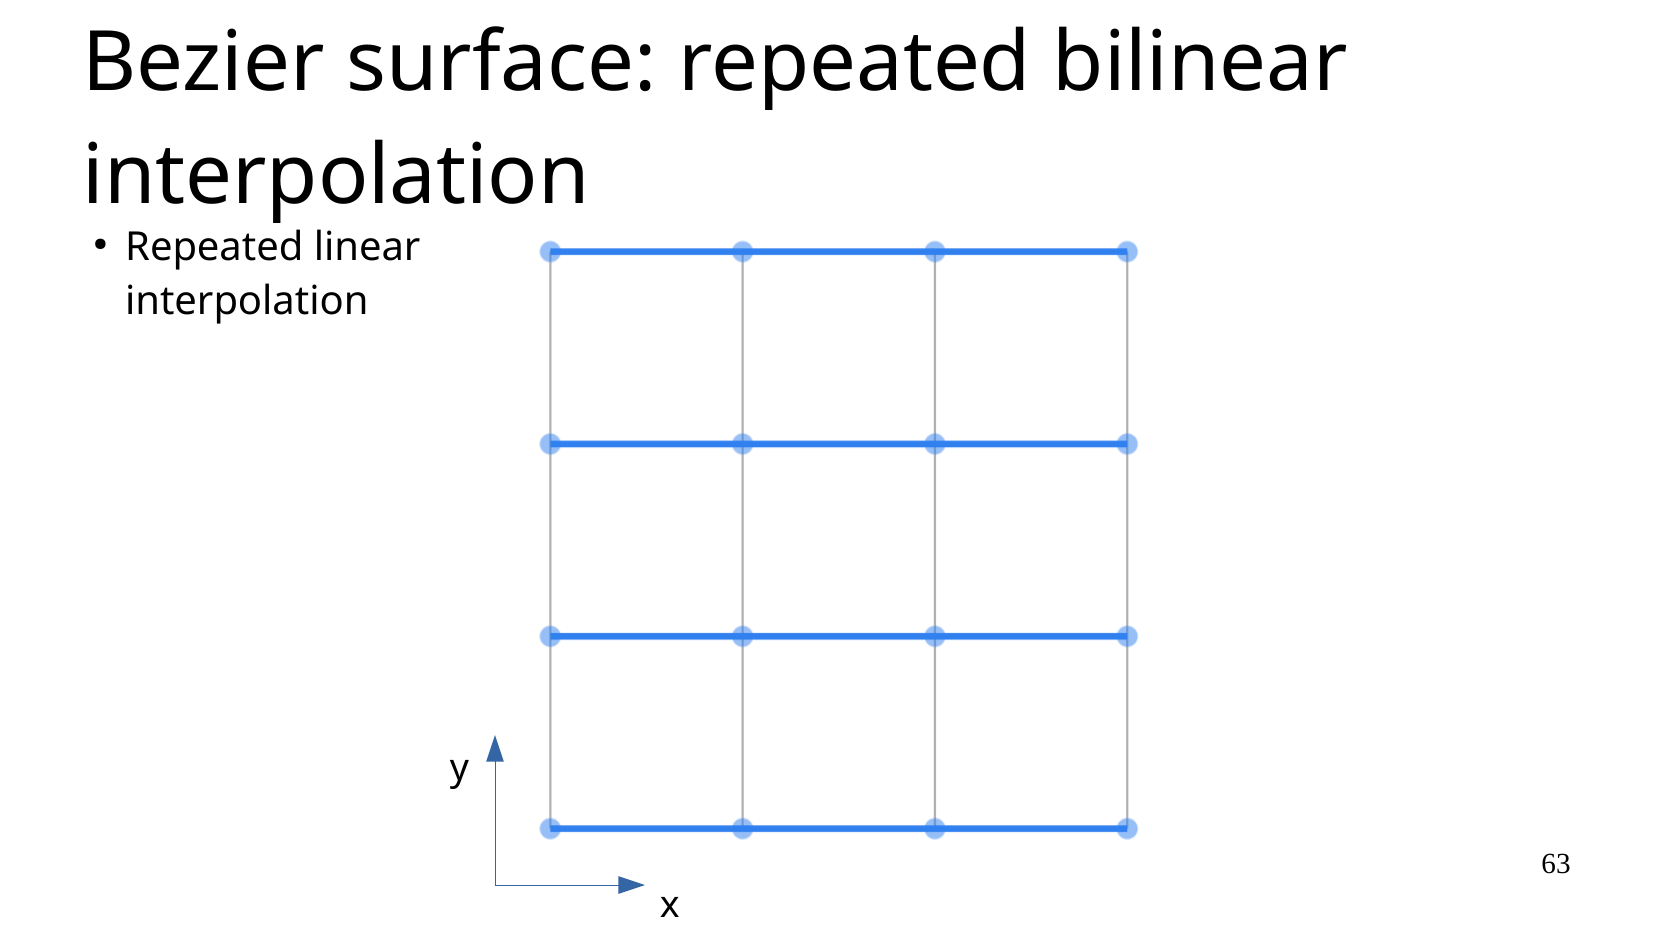

# Bezier surface: repeated bilinear interpolation
Repeated linear interpolation
y
63
x